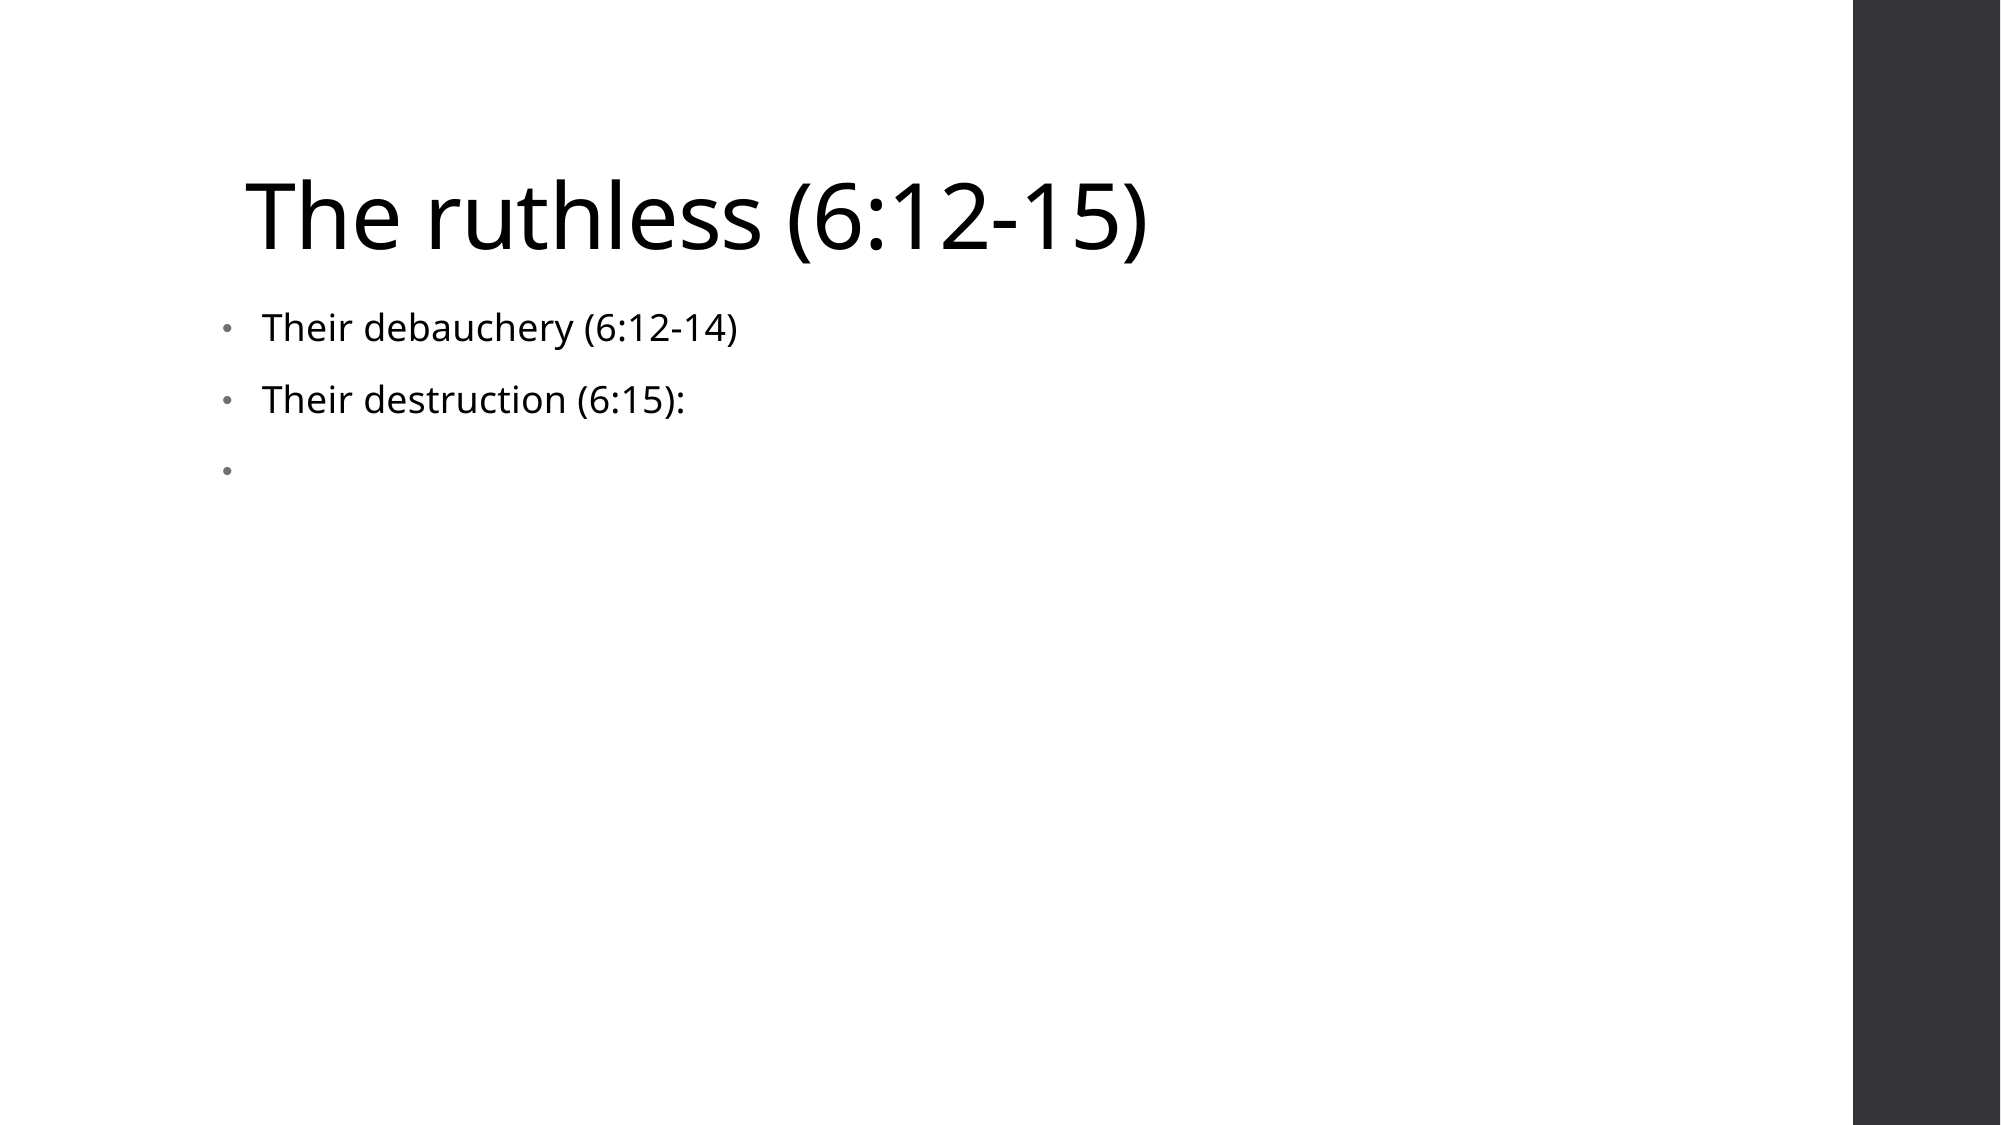

# The ruthless (6:12-15)
 Their debauchery (6:12-14)
 Their destruction (6:15):